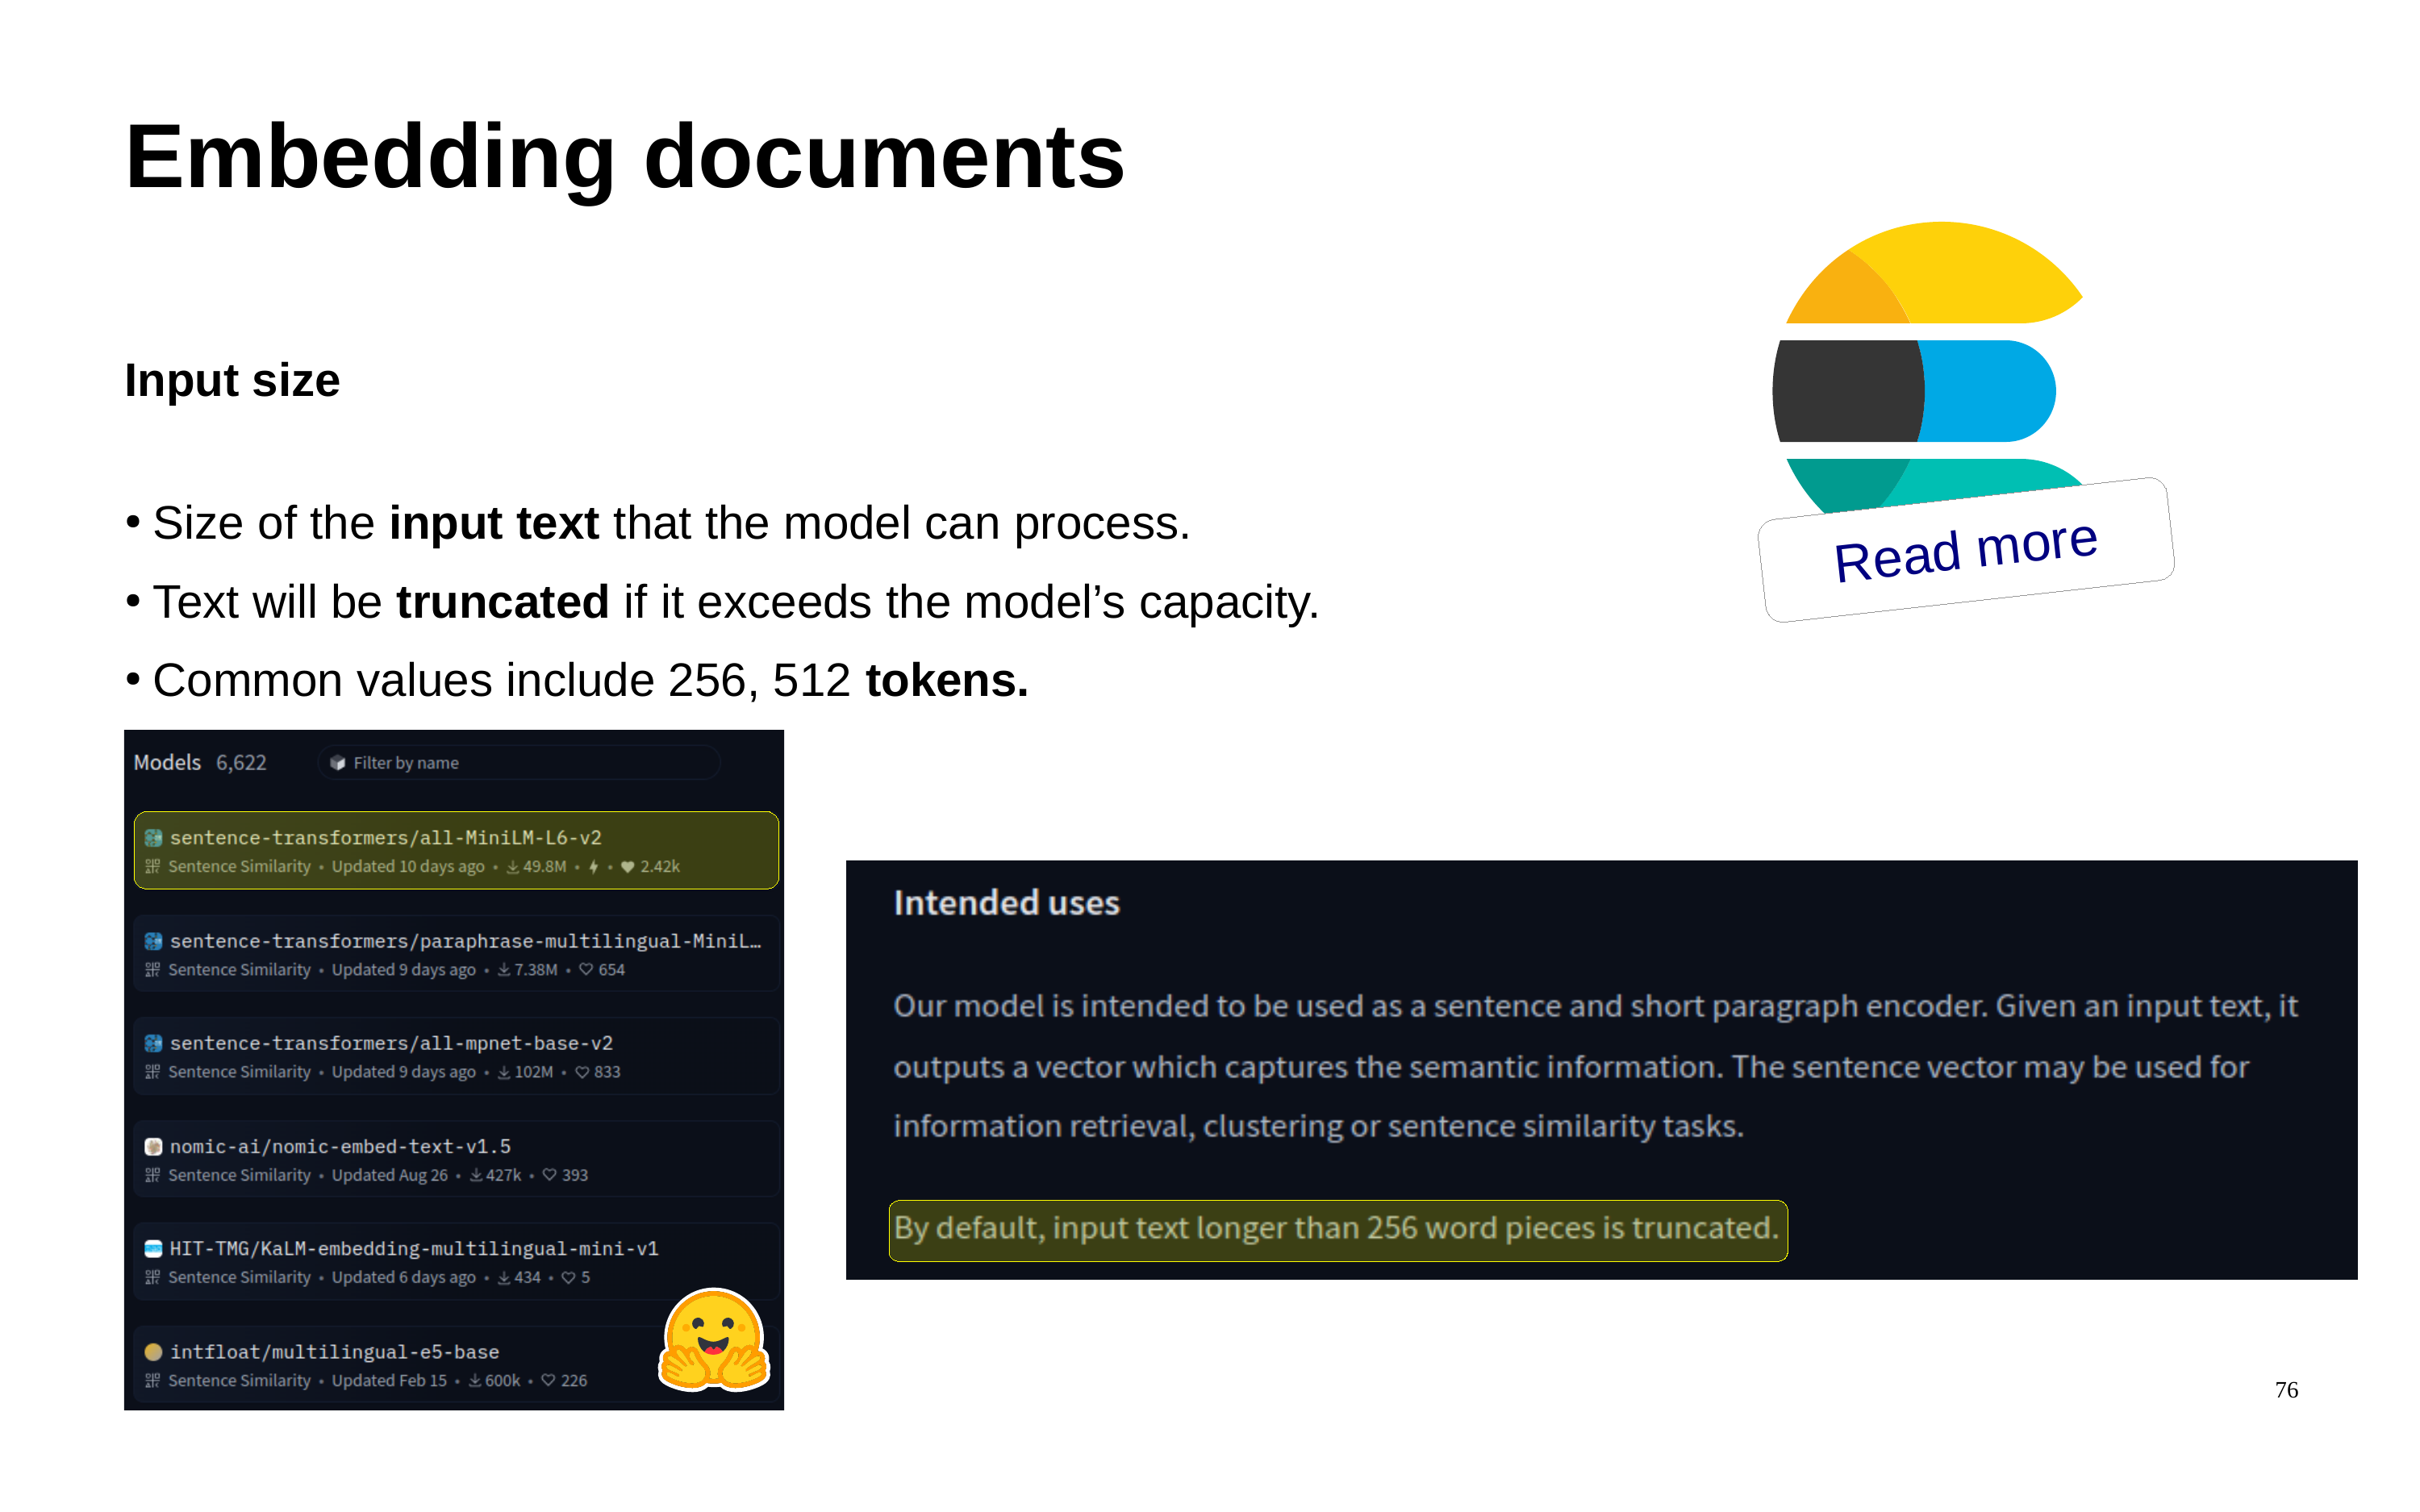

Embedding documents
Input size
Size of the input text that the model can process.
Text will be truncated if it exceeds the model’s capacity.
Common values include 256, 512 tokens.
Read more
76